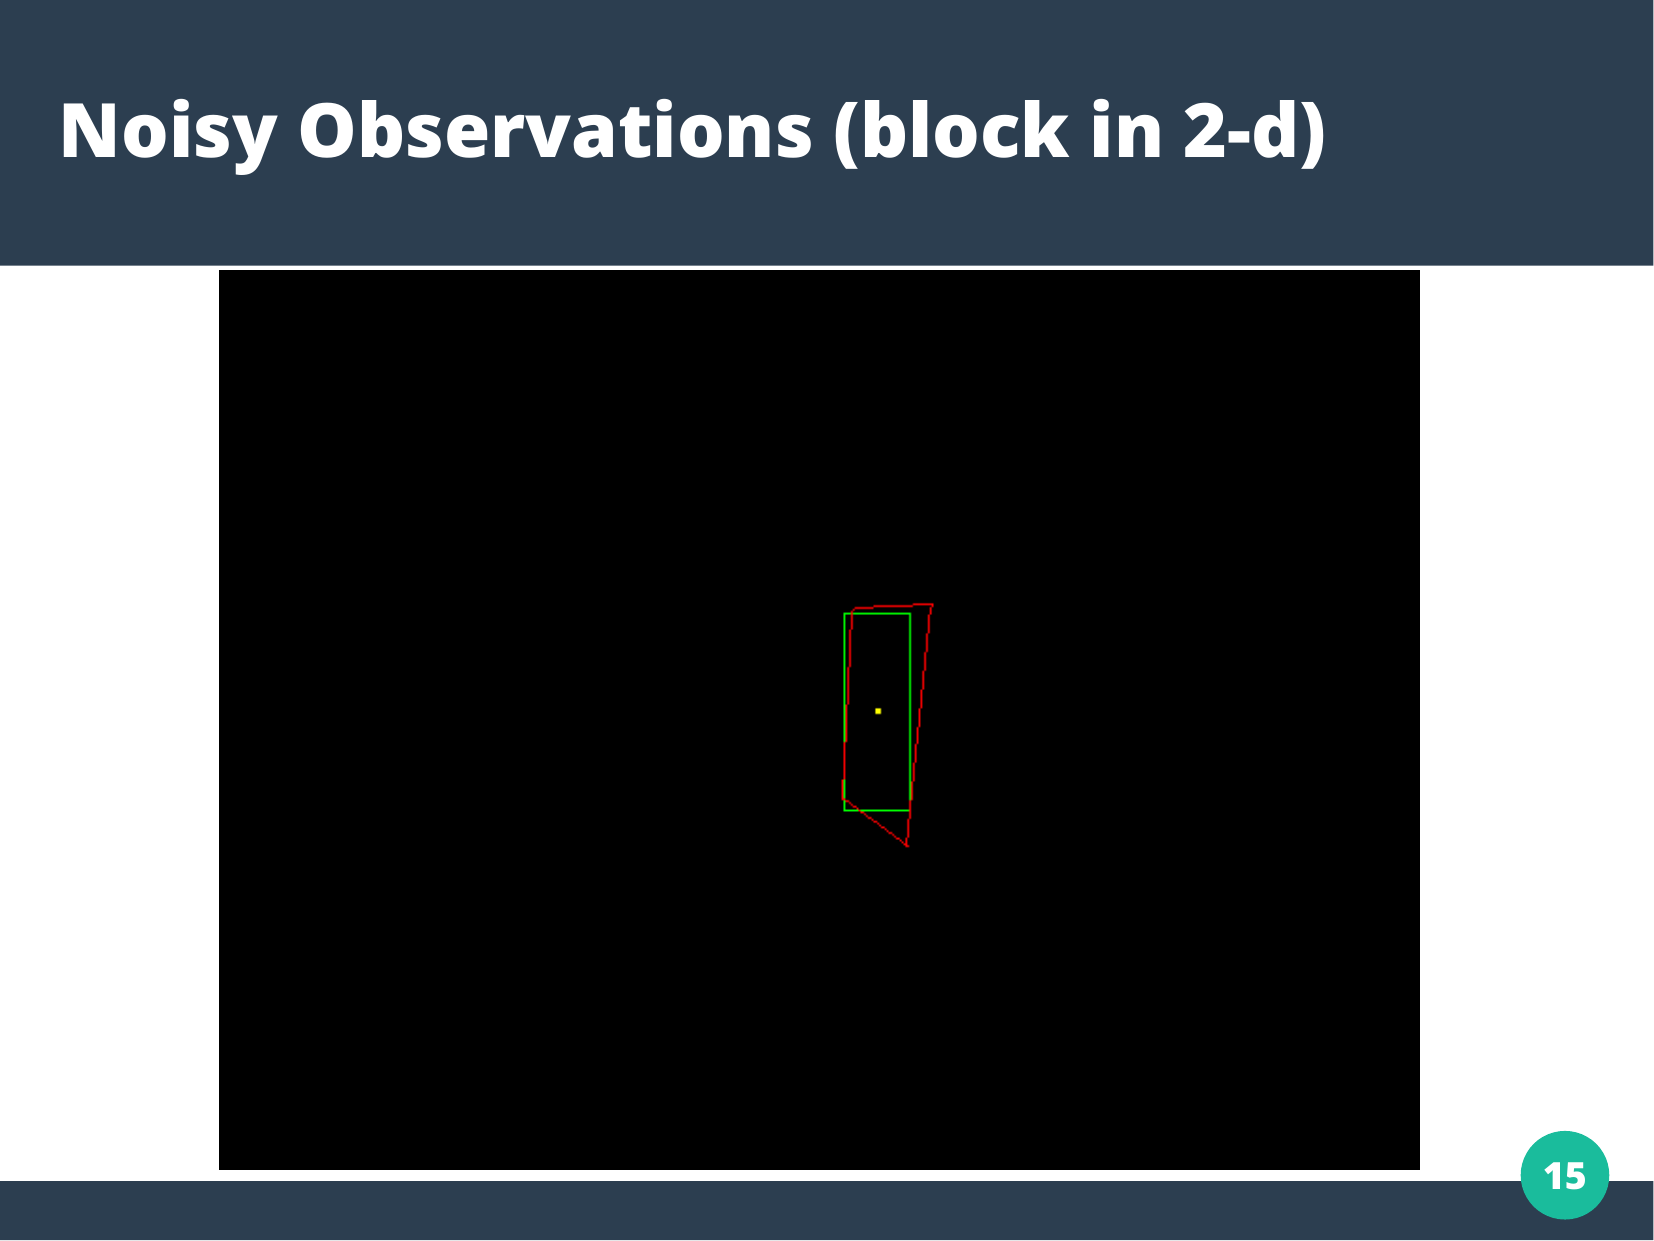

# Noisy Observations (block in 2-d)
15